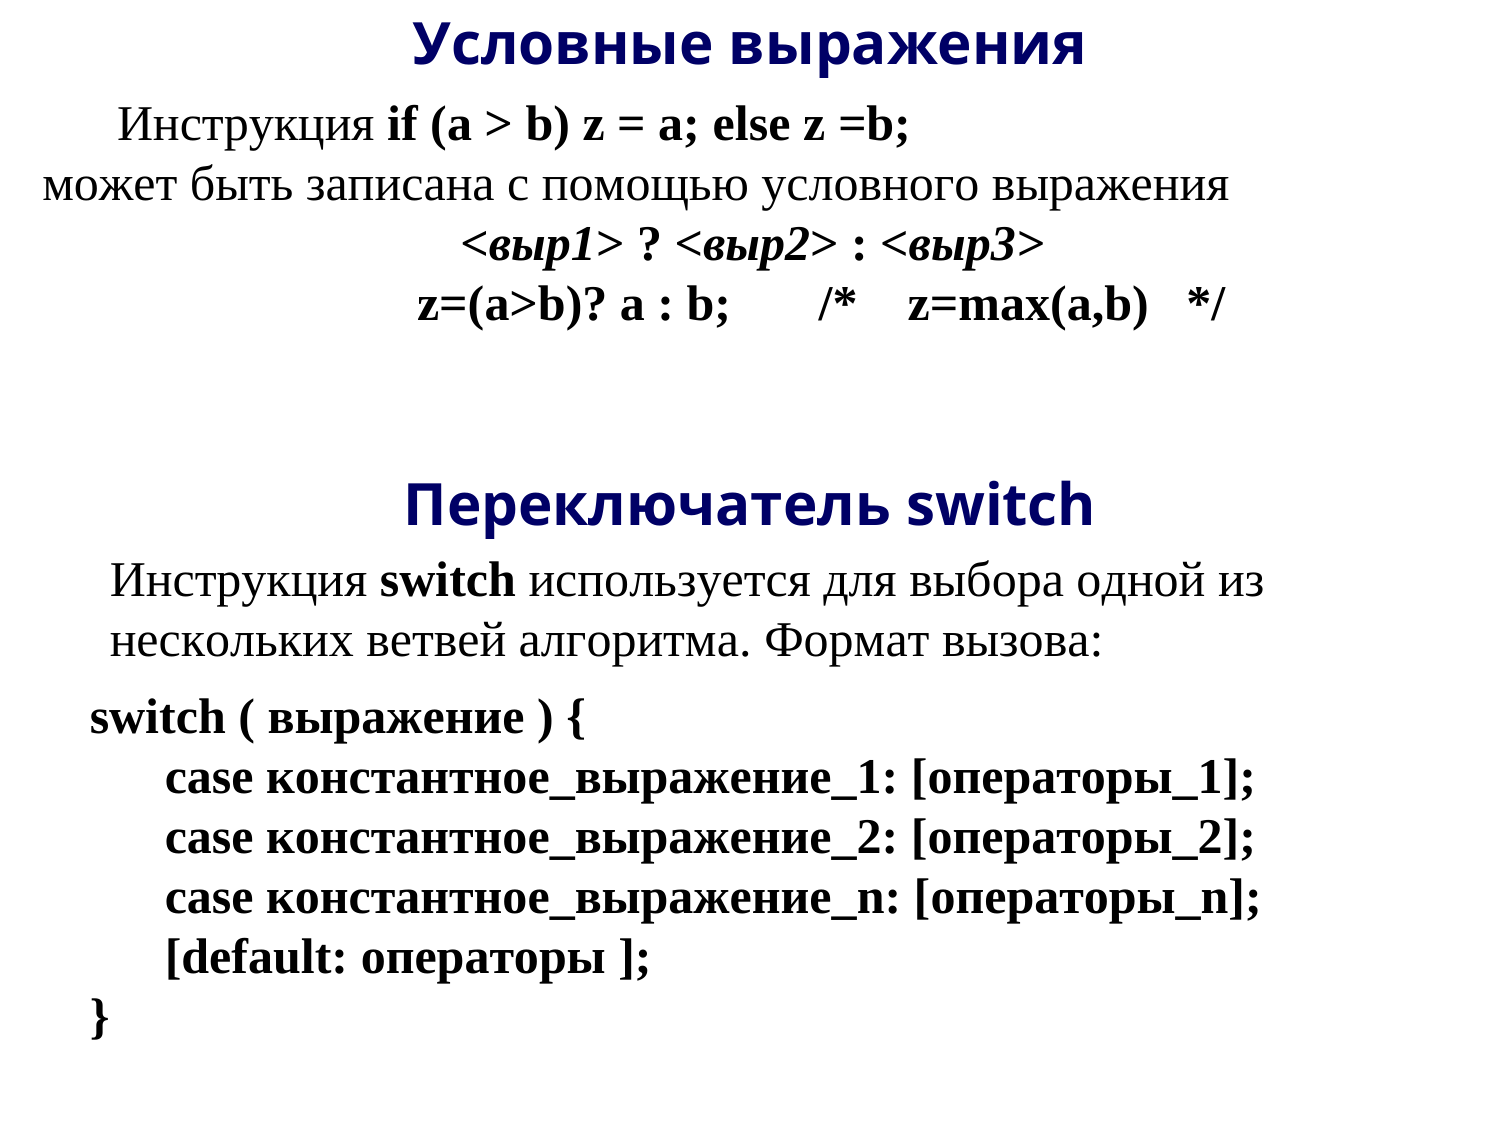

Условные выражения
	Инструкция if (а > b) z = а; else z =b;
может быть записана с помощью условного выражения
<выр1> ? <выр2> : <выр3>
				z=(a>b)? a : b; /* z=max(a,b) */
Переключатель switch
	Инструкция switch используется для выбора одной из нескольких ветвей алгоритма. Формат вызова:
	switch ( выражение ) {
		case константное_выражение_1: [операторы_1];
		case константное_выражение_2: [операторы_2];
		case константное_выражение_n: [операторы_n];
		[default: операторы ];
	}